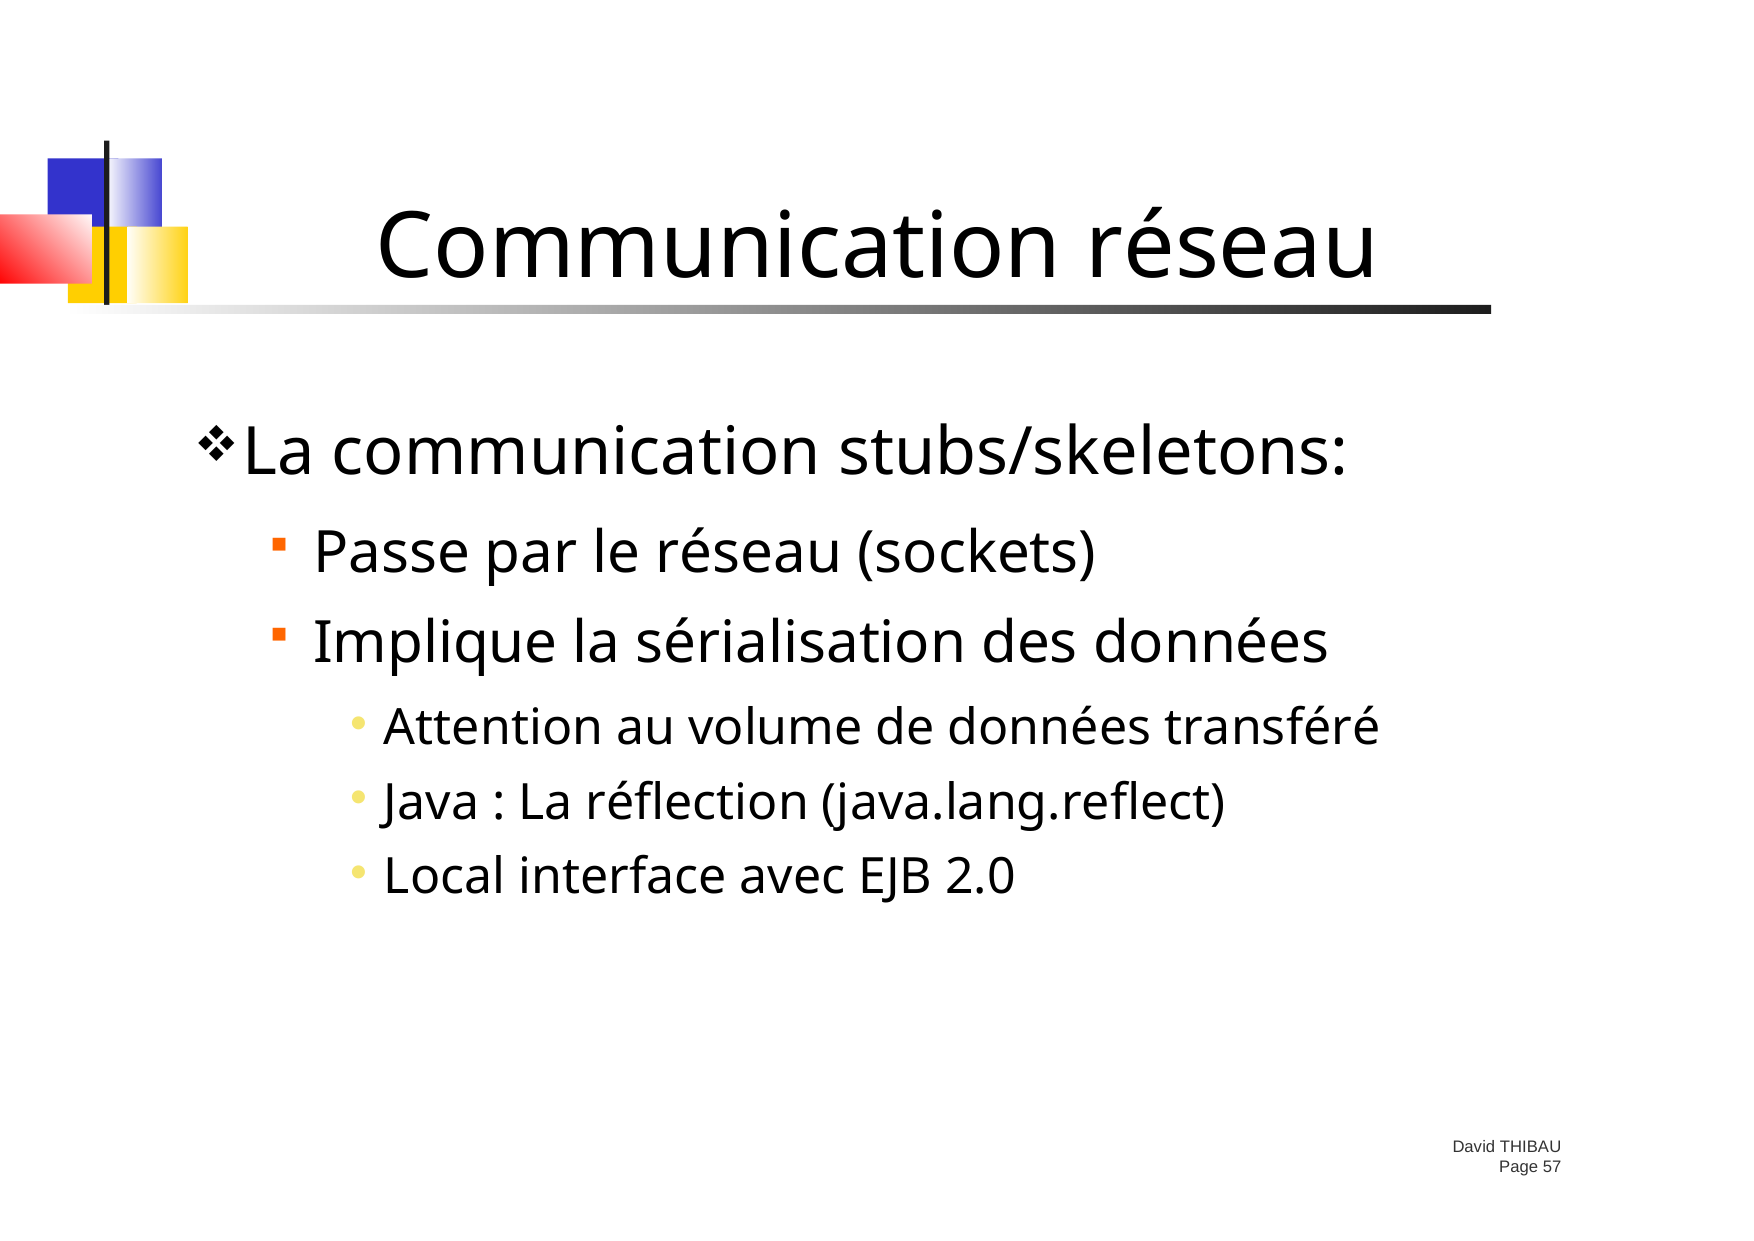

# Communication réseau
La communication stubs/skeletons:
Passe par le réseau (sockets)
Implique la sérialisation des données
Attention au volume de données transféré
Java : La réflection (java.lang.reflect)
Local interface avec EJB 2.0